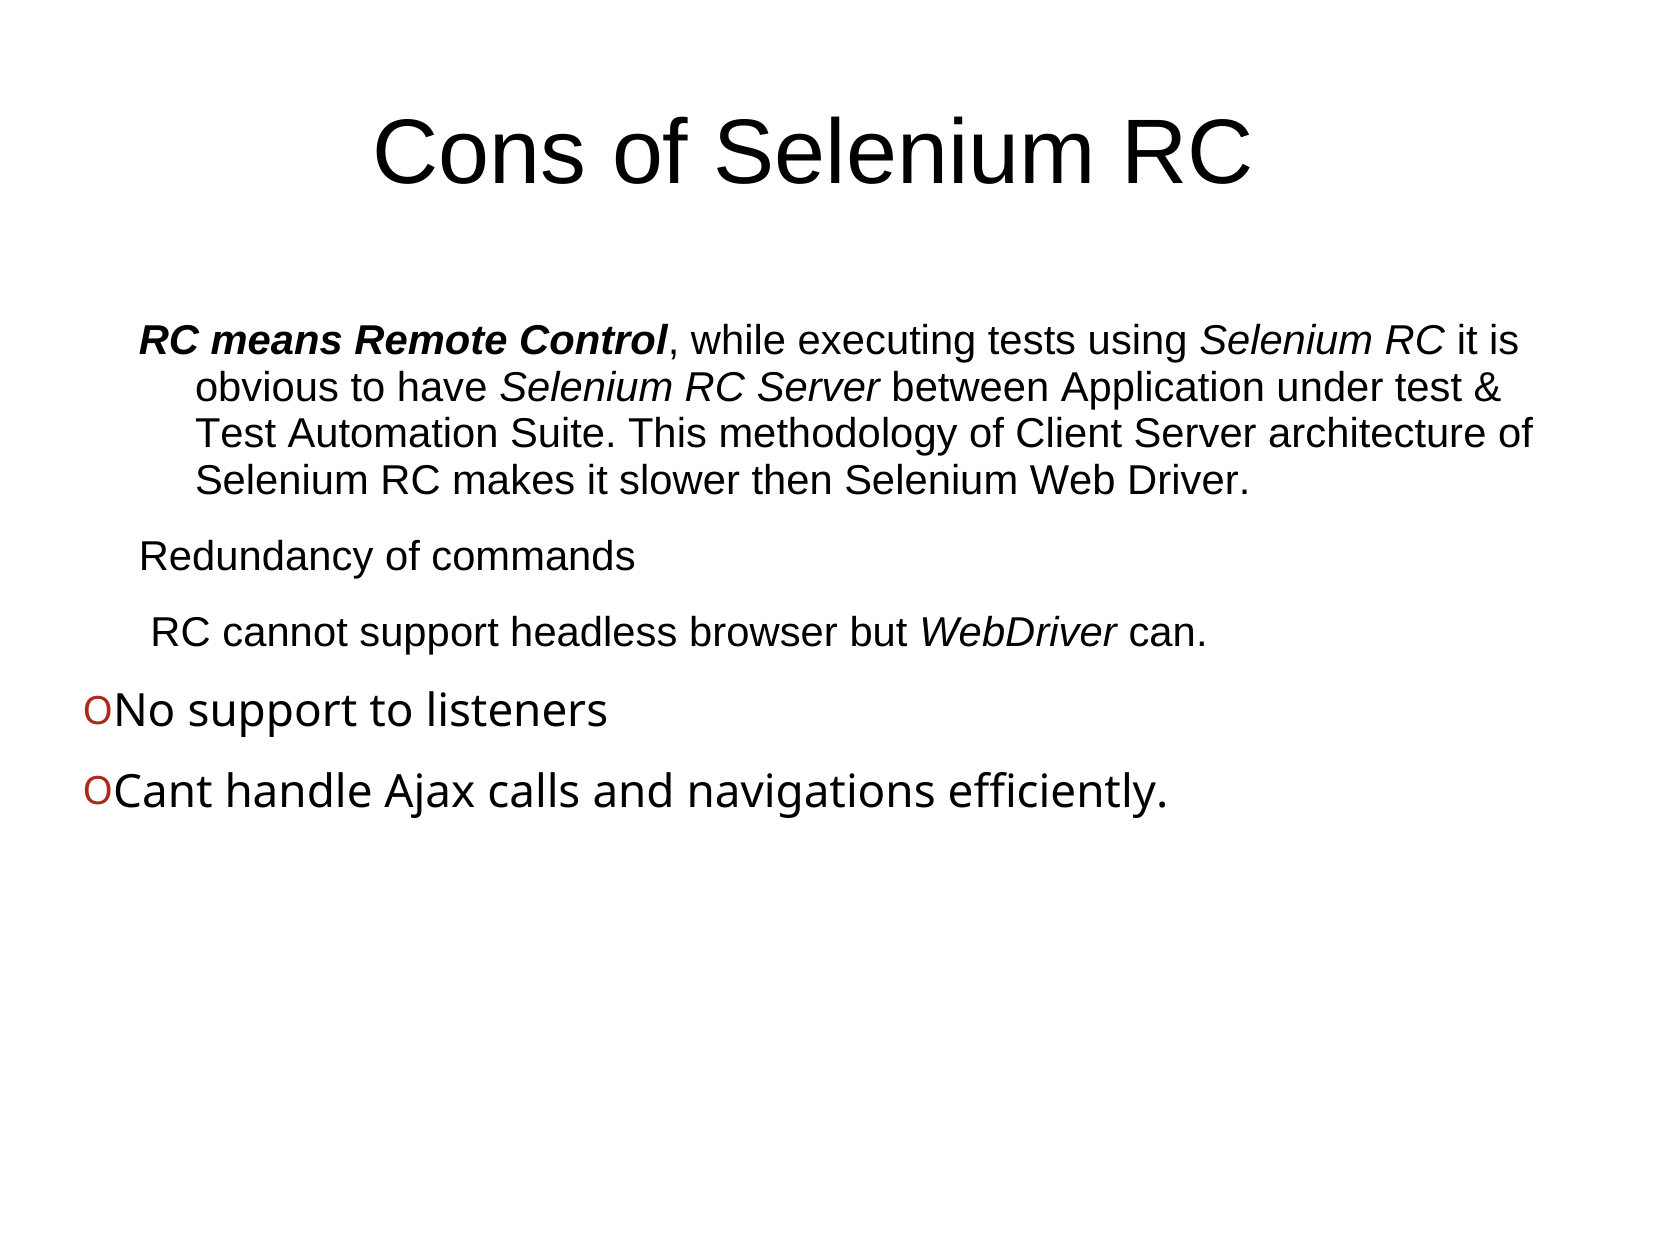

# Cons of Selenium RC
RC means Remote Control, while executing tests using Selenium RC it is obvious to have Selenium RC Server between Application under test & Test Automation Suite. This methodology of Client Server architecture of Selenium RC makes it slower then Selenium Web Driver.
Redundancy of commands
 RC cannot support headless browser but WebDriver can.
No support to listeners
Cant handle Ajax calls and navigations efficiently.